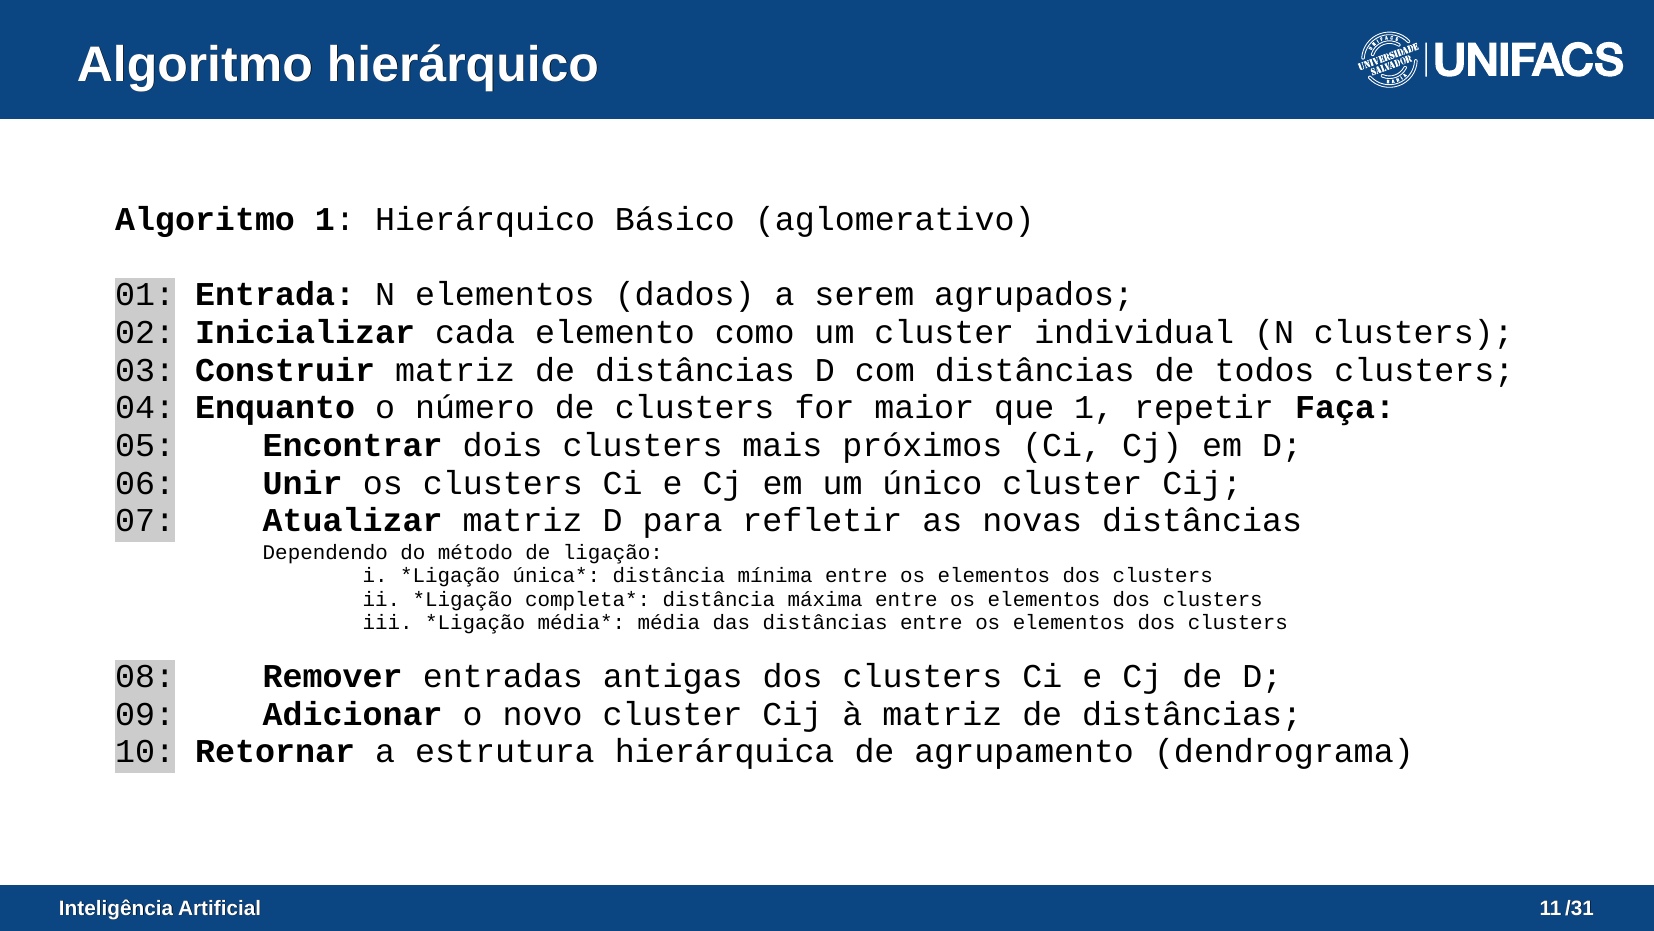

Algoritmo hierárquico
Algoritmo 1: Hierárquico Básico (aglomerativo)
01: Entrada: N elementos (dados) a serem agrupados;
02: Inicializar cada elemento como um cluster individual (N clusters);
03: Construir matriz de distâncias D com distâncias de todos clusters;
04: Enquanto o número de clusters for maior que 1, repetir Faça:
05: 	Encontrar dois clusters mais próximos (Ci, Cj) em D;
06: 	Unir os clusters Ci e Cj em um único cluster Cij;
07:		Atualizar matriz D para refletir as novas distâncias
		Dependendo do método de ligação:
		 i. *Ligação única*: distância mínima entre os elementos dos clusters
		 ii. *Ligação completa*: distância máxima entre os elementos dos clusters
		 iii. *Ligação média*: média das distâncias entre os elementos dos clusters
08: 	Remover entradas antigas dos clusters Ci e Cj de D;
09: 	Adicionar o novo cluster Cij à matriz de distâncias;
10: Retornar a estrutura hierárquica de agrupamento (dendrograma)